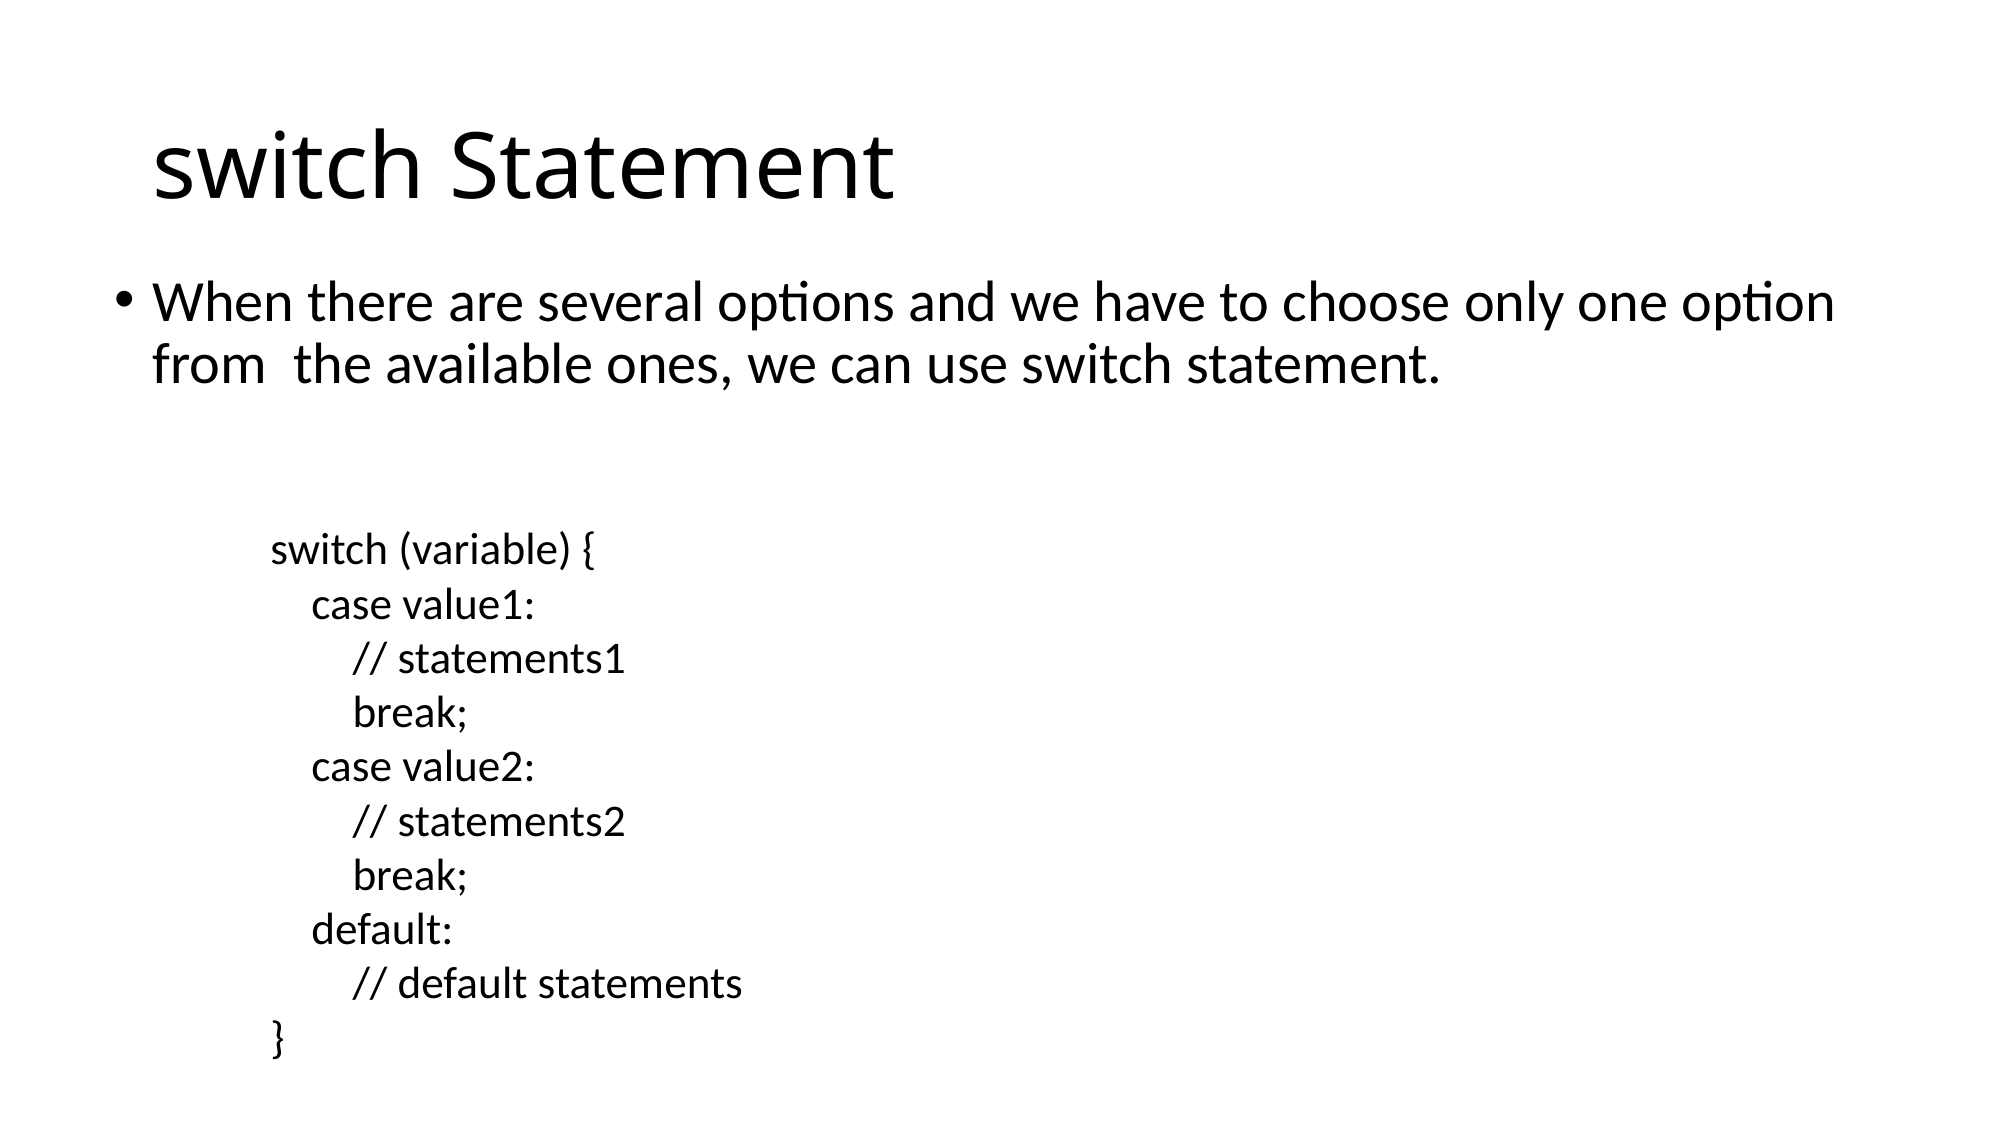

# switch Statement
When there are several options and we have to choose only one option from the available ones, we can use switch statement.
switch (variable) {
 case value1:
 // statements1
 break;
 case value2:
 // statements2
 break;
 default:
 // default statements
}